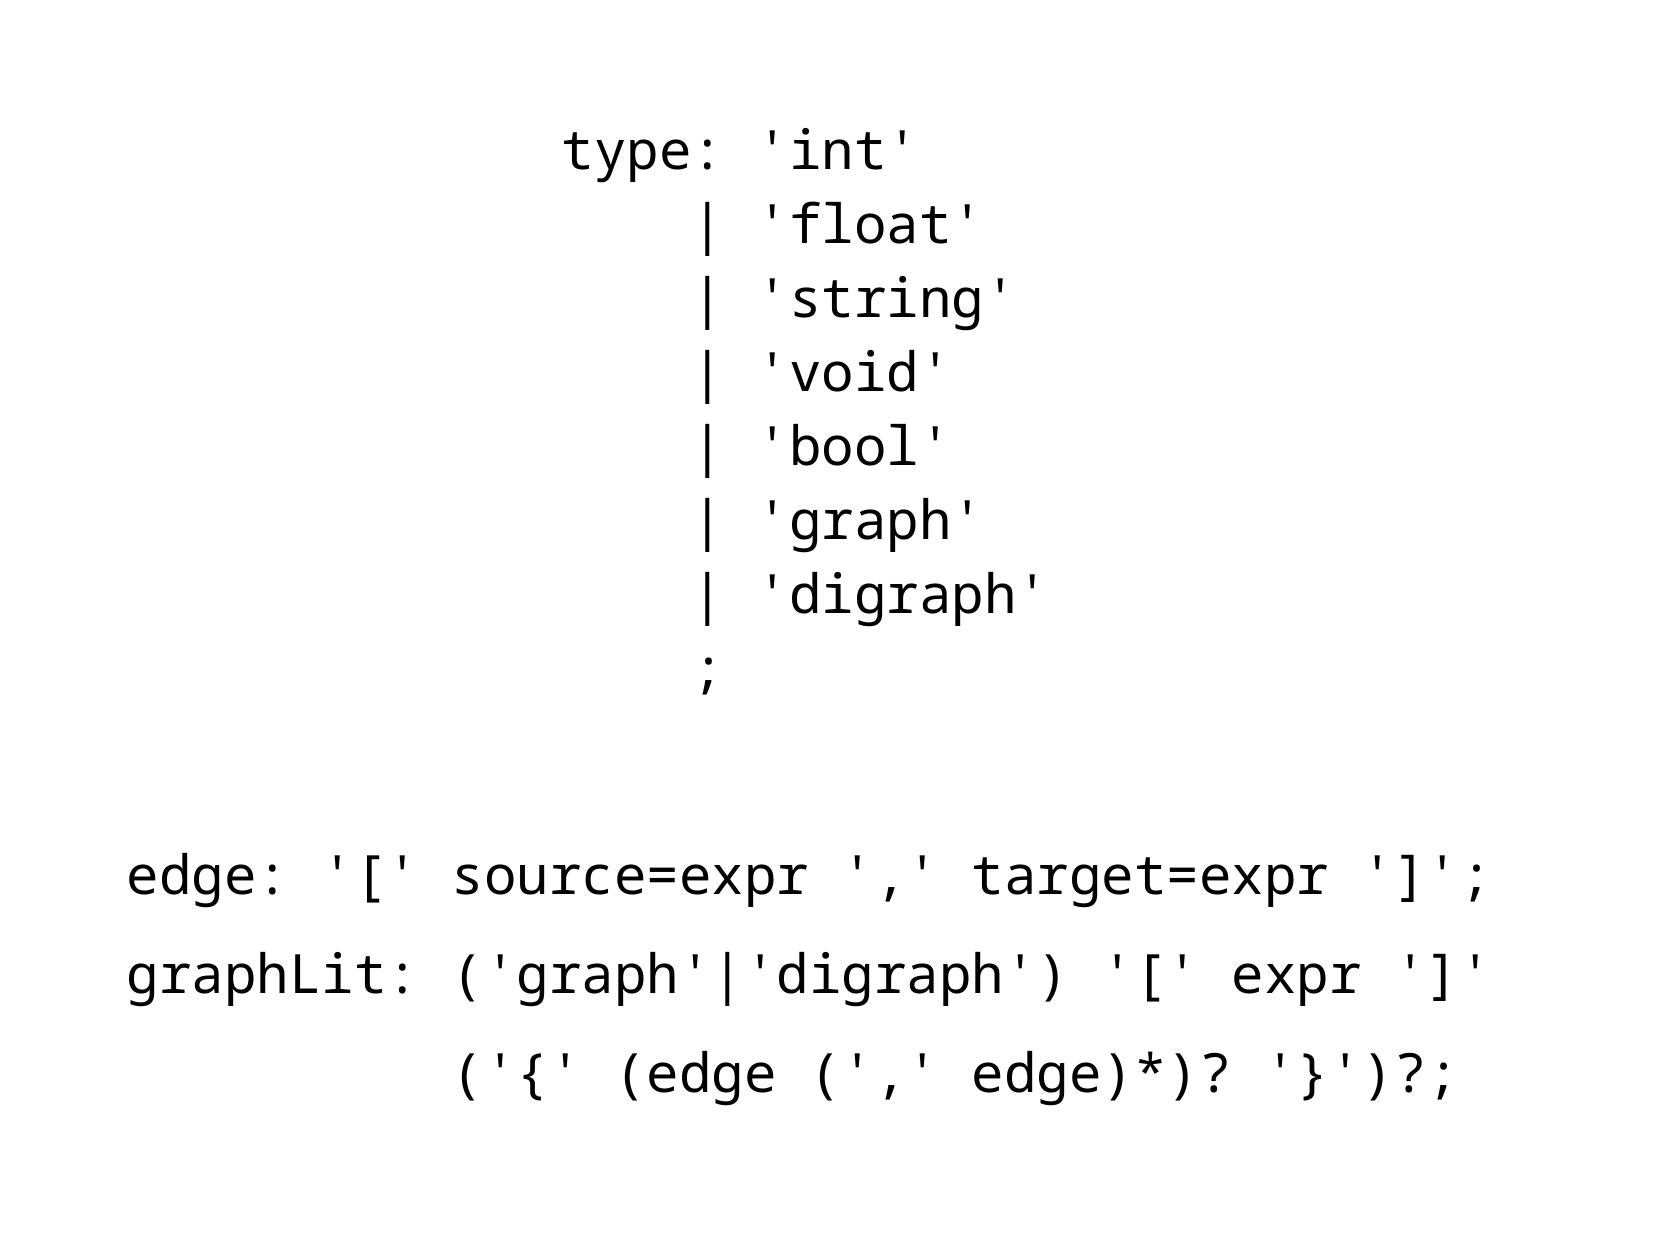

type: 'int'
 | 'float'
 | 'string'
 | 'void'
 | 'bool'
 | 'graph'
 | 'digraph'
 ;
edge: '[' source=expr ',' target=expr ']';
graphLit: ('graph'|'digraph') '[' expr ']'
 ('{' (edge (',' edge)*)? '}')?;